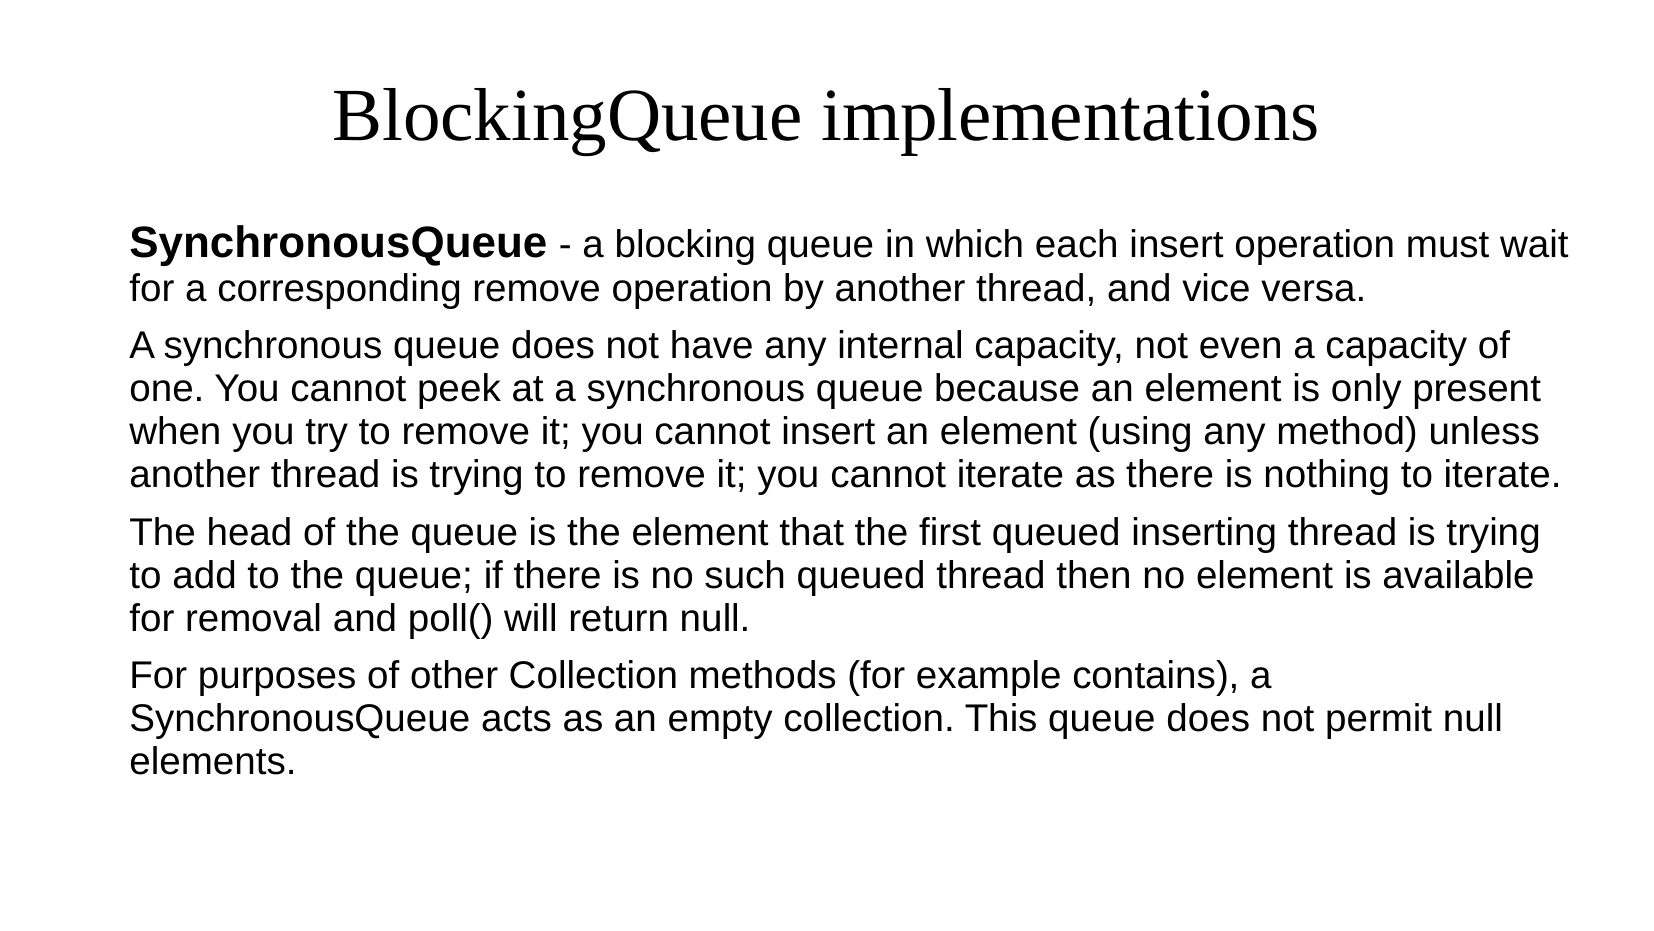

# BlockingQueue implementations
SynchronousQueue - a blocking queue in which each insert operation must wait for a corresponding remove operation by another thread, and vice versa.
A synchronous queue does not have any internal capacity, not even a capacity of one. You cannot peek at a synchronous queue because an element is only present when you try to remove it; you cannot insert an element (using any method) unless another thread is trying to remove it; you cannot iterate as there is nothing to iterate.
The head of the queue is the element that the first queued inserting thread is trying to add to the queue; if there is no such queued thread then no element is available for removal and poll() will return null.
For purposes of other Collection methods (for example contains), a SynchronousQueue acts as an empty collection. This queue does not permit null elements.